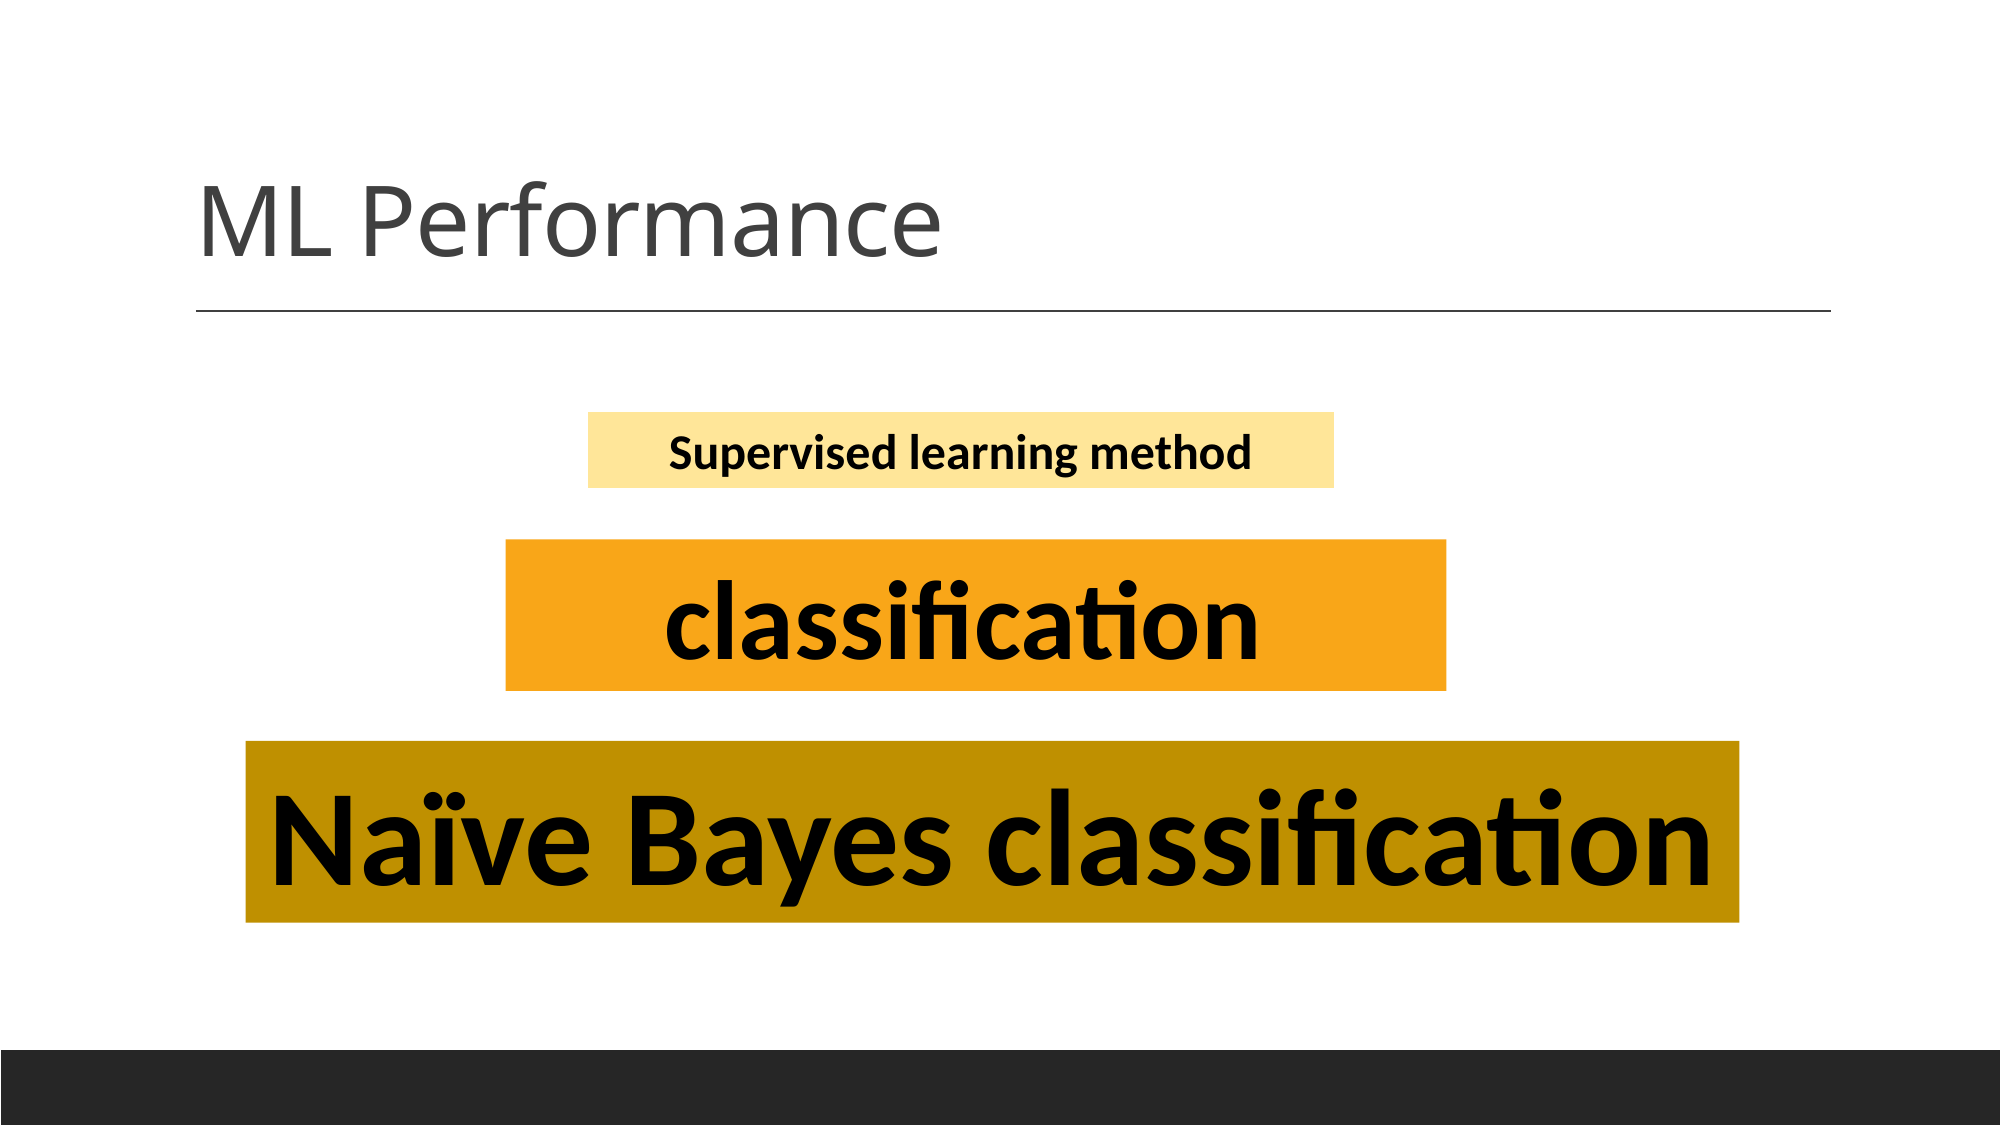

# ML Performance
Supervised learning method
classification
Naïve Bayes classification